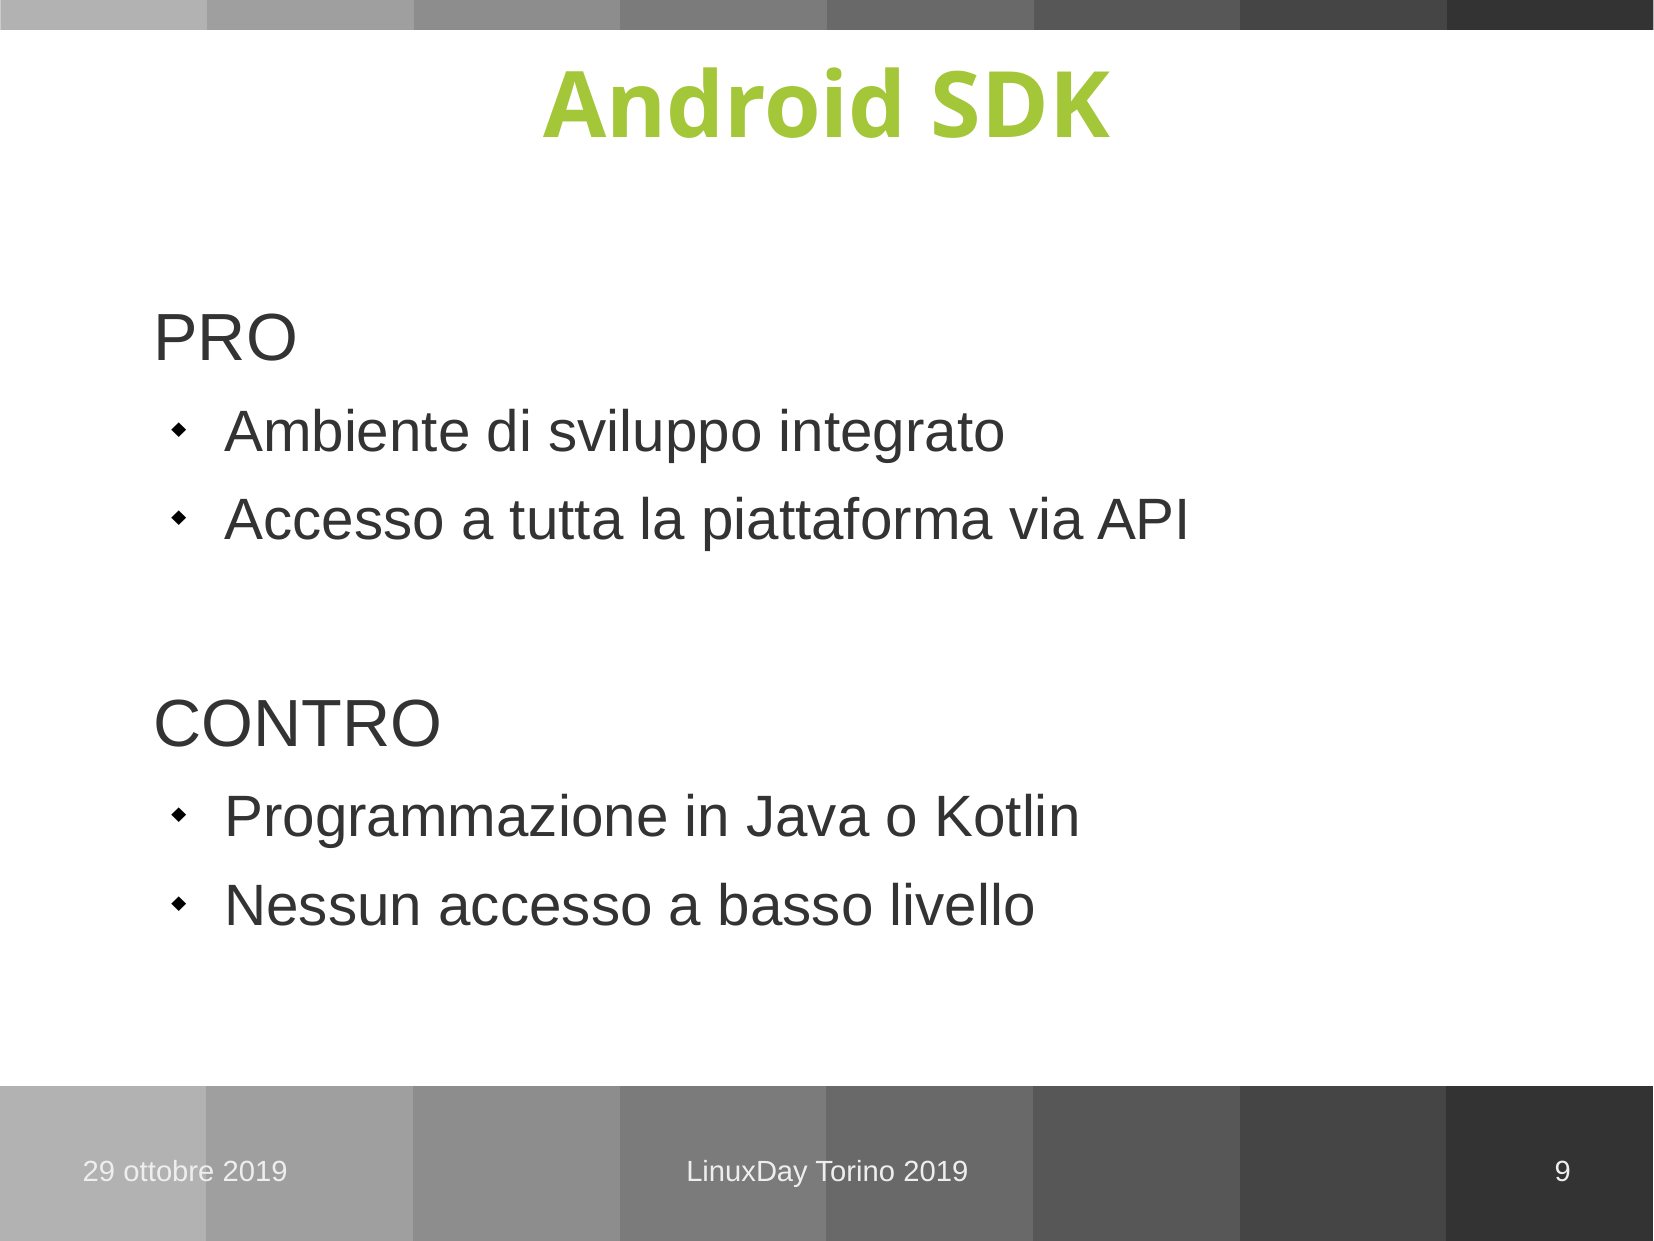

# Android SDK
PRO
Ambiente di sviluppo integrato
Accesso a tutta la piattaforma via API
CONTRO
Programmazione in Java o Kotlin
Nessun accesso a basso livello
29 ottobre 2019
LinuxDay Torino 2019
9